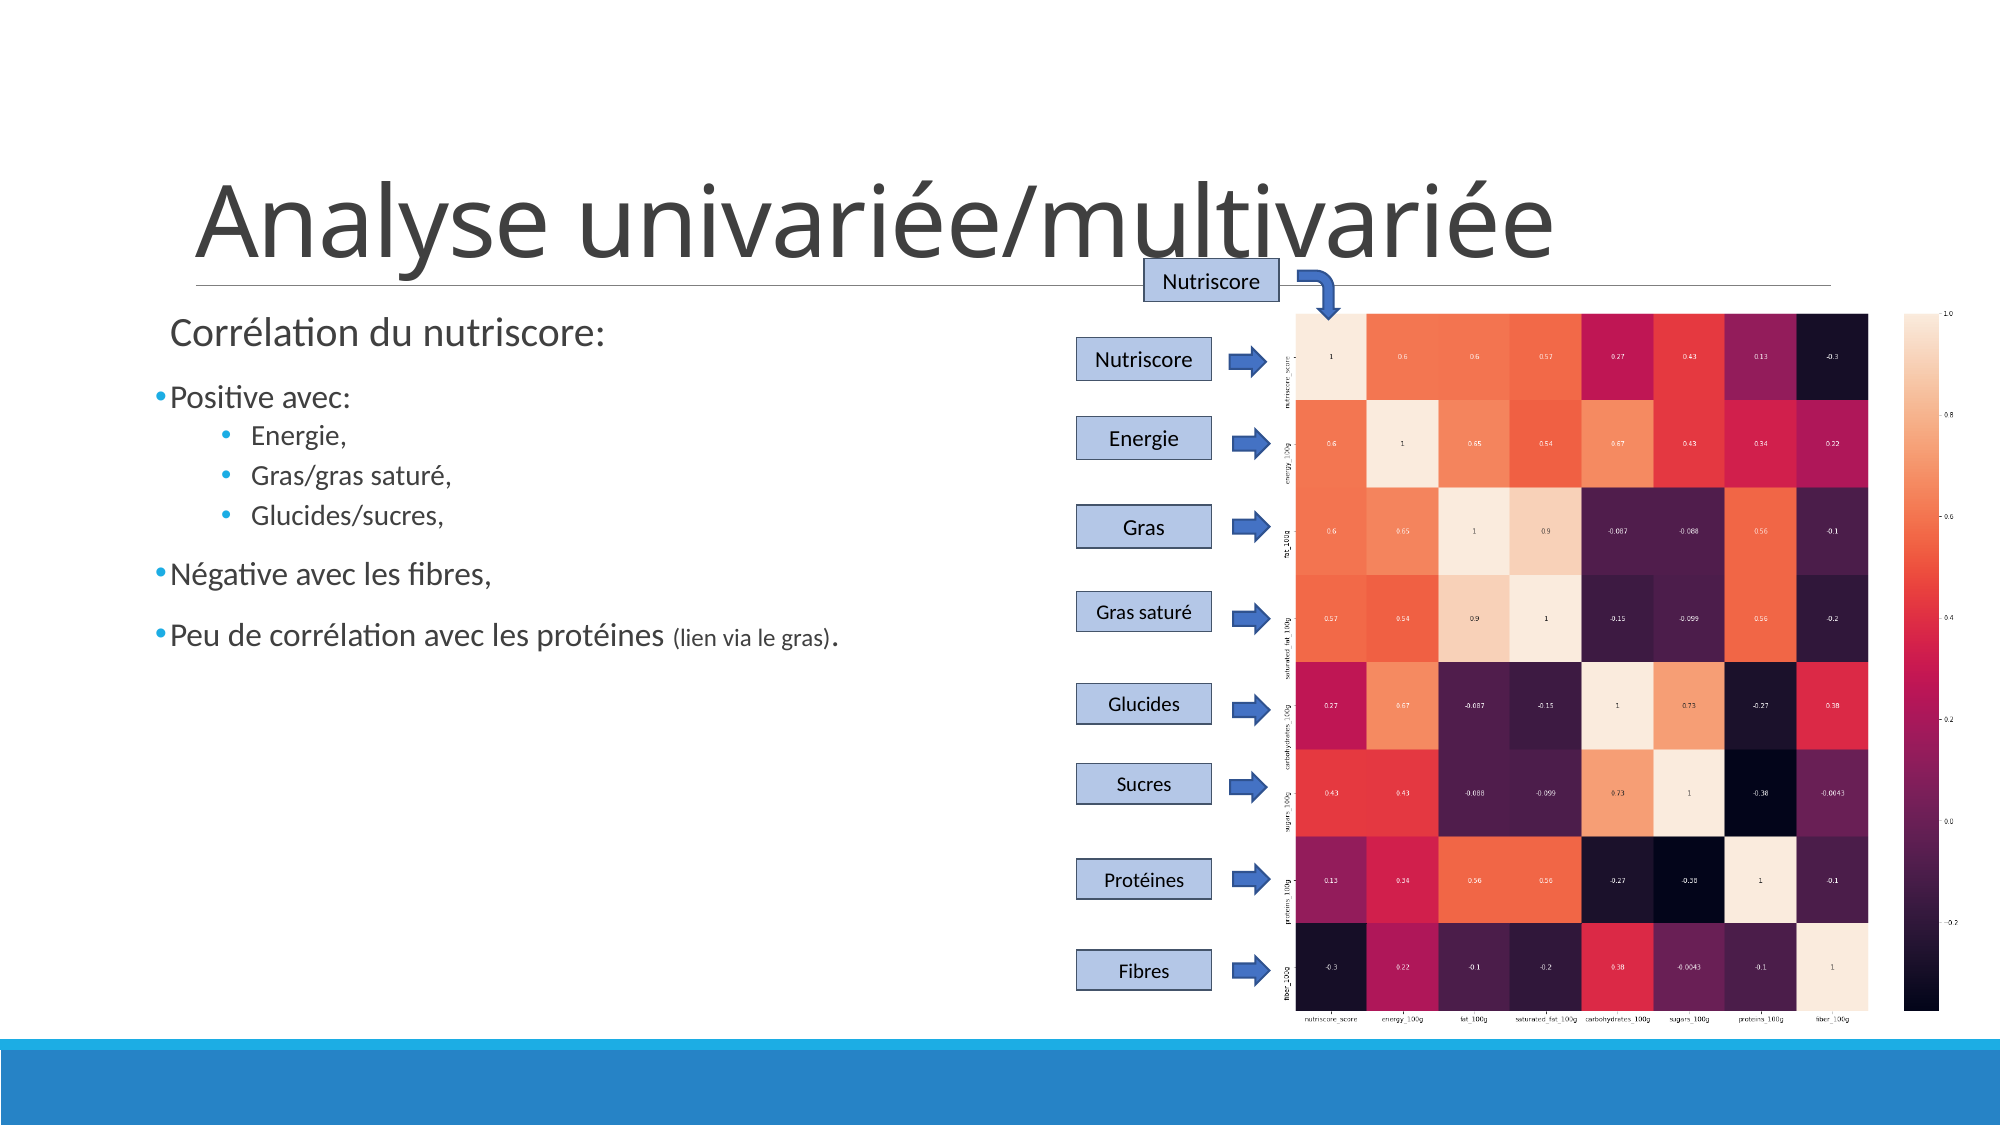

# Analyse univariée/multivariée
Nutriscore
Corrélation du nutriscore:
Positive avec:
Energie,
Gras/gras saturé,
Glucides/sucres,
Négative avec les fibres,
Peu de corrélation avec les protéines (lien via le gras).
Nutriscore
Energie
Gras
Gras saturé
Glucides
Sucres
Protéines
Fibres